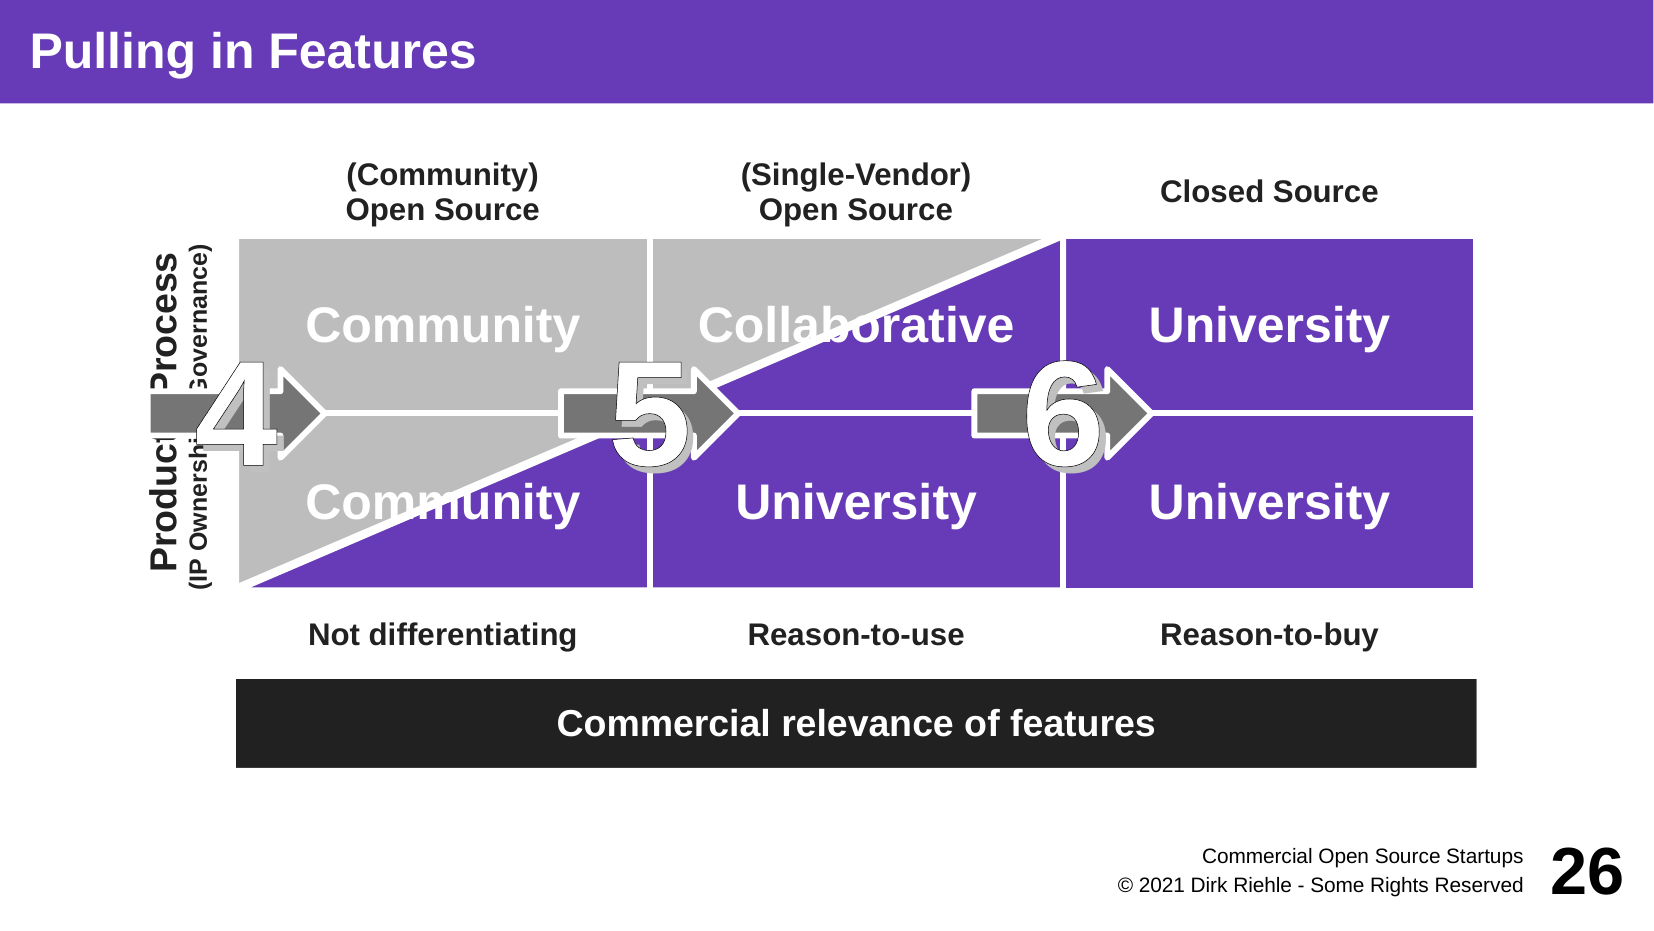

# Pulling in Features
(Community)
Open Source
(Single-Vendor)
Open Source
Closed Source
Community
Collaborative
University
Process
(Governance)
4
5
6
Community
University
University
Product
(IP Ownership)
Not differentiating
Reason-to-use
Reason-to-buy
Commercial relevance of features
Commercial relevance of features
Commercial Open Source Startups
26
© 2021 Dirk Riehle - Some Rights Reserved